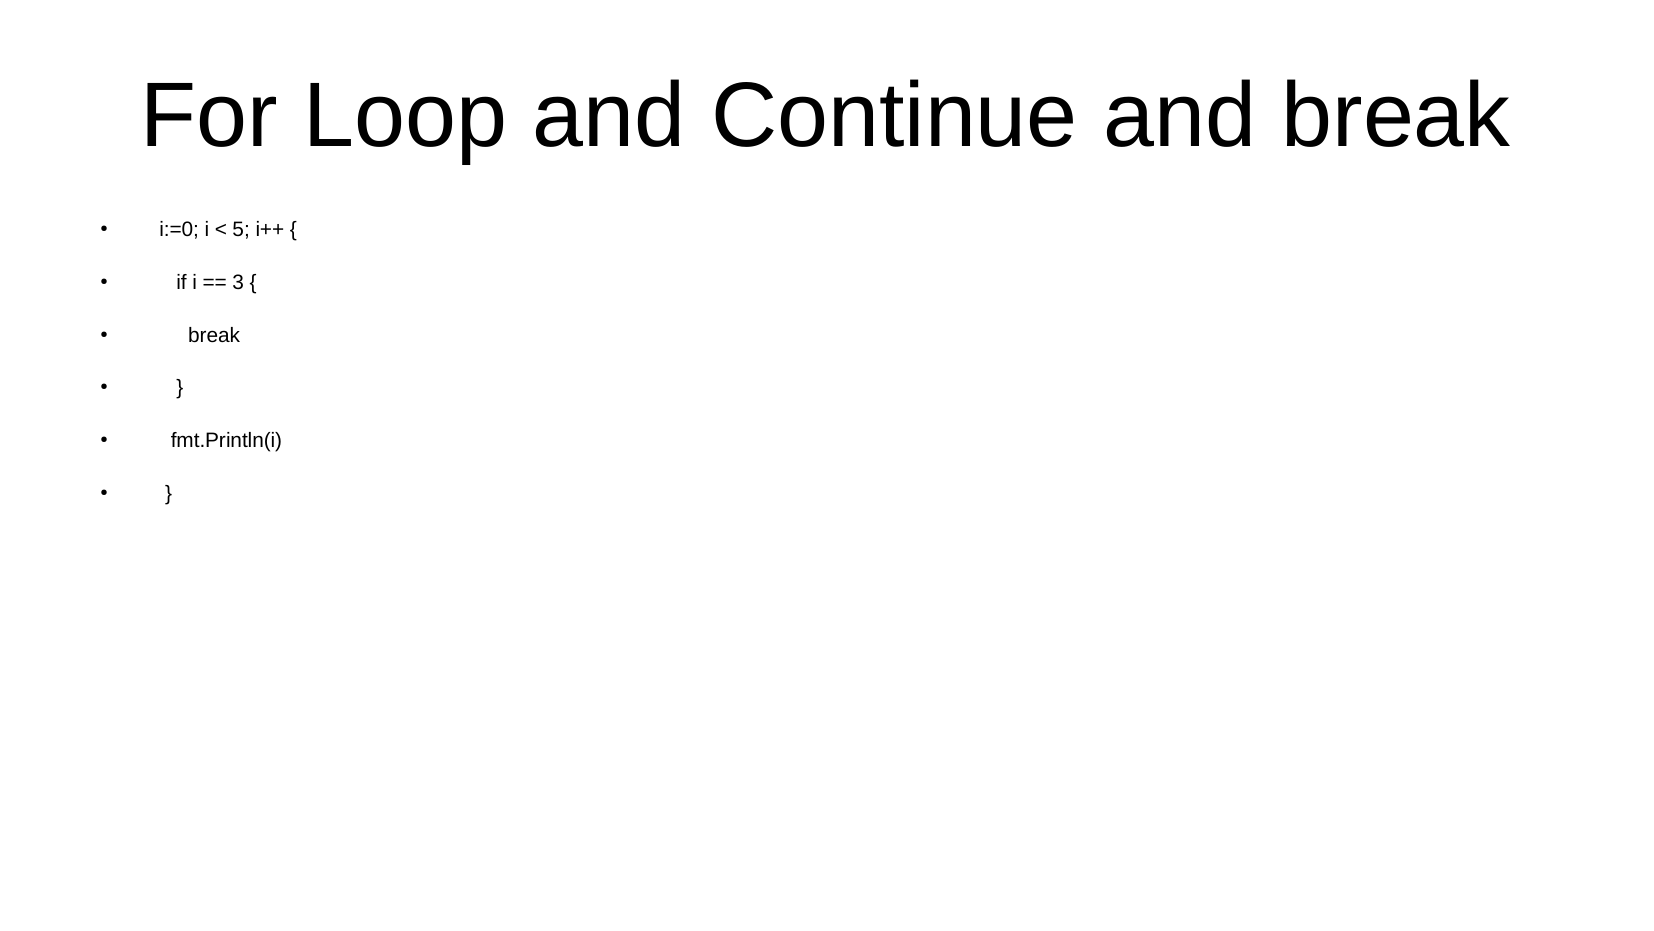

# For Loop and Continue and break
 i:=0; i < 5; i++ {
 if i == 3 {
 break
 }
 fmt.Println(i)
 }